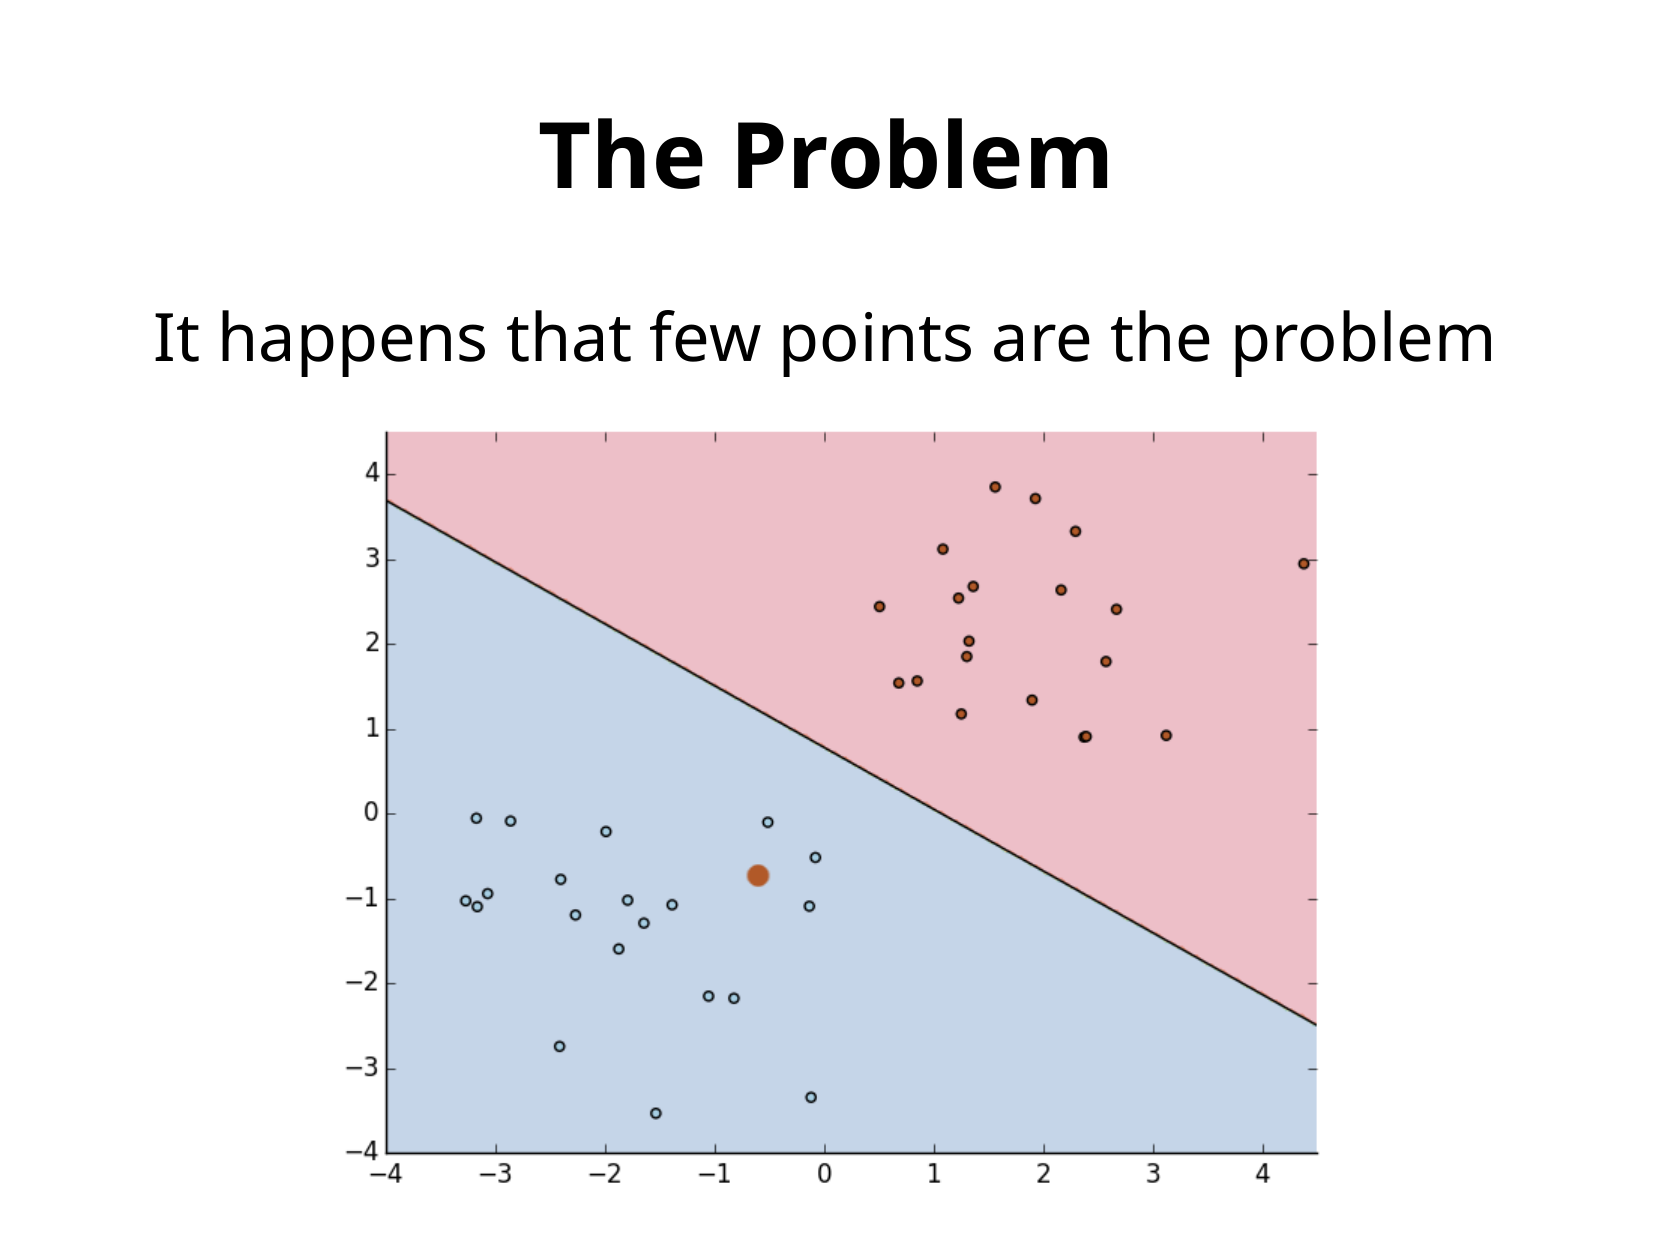

# The Problem
It happens that few points are the problem